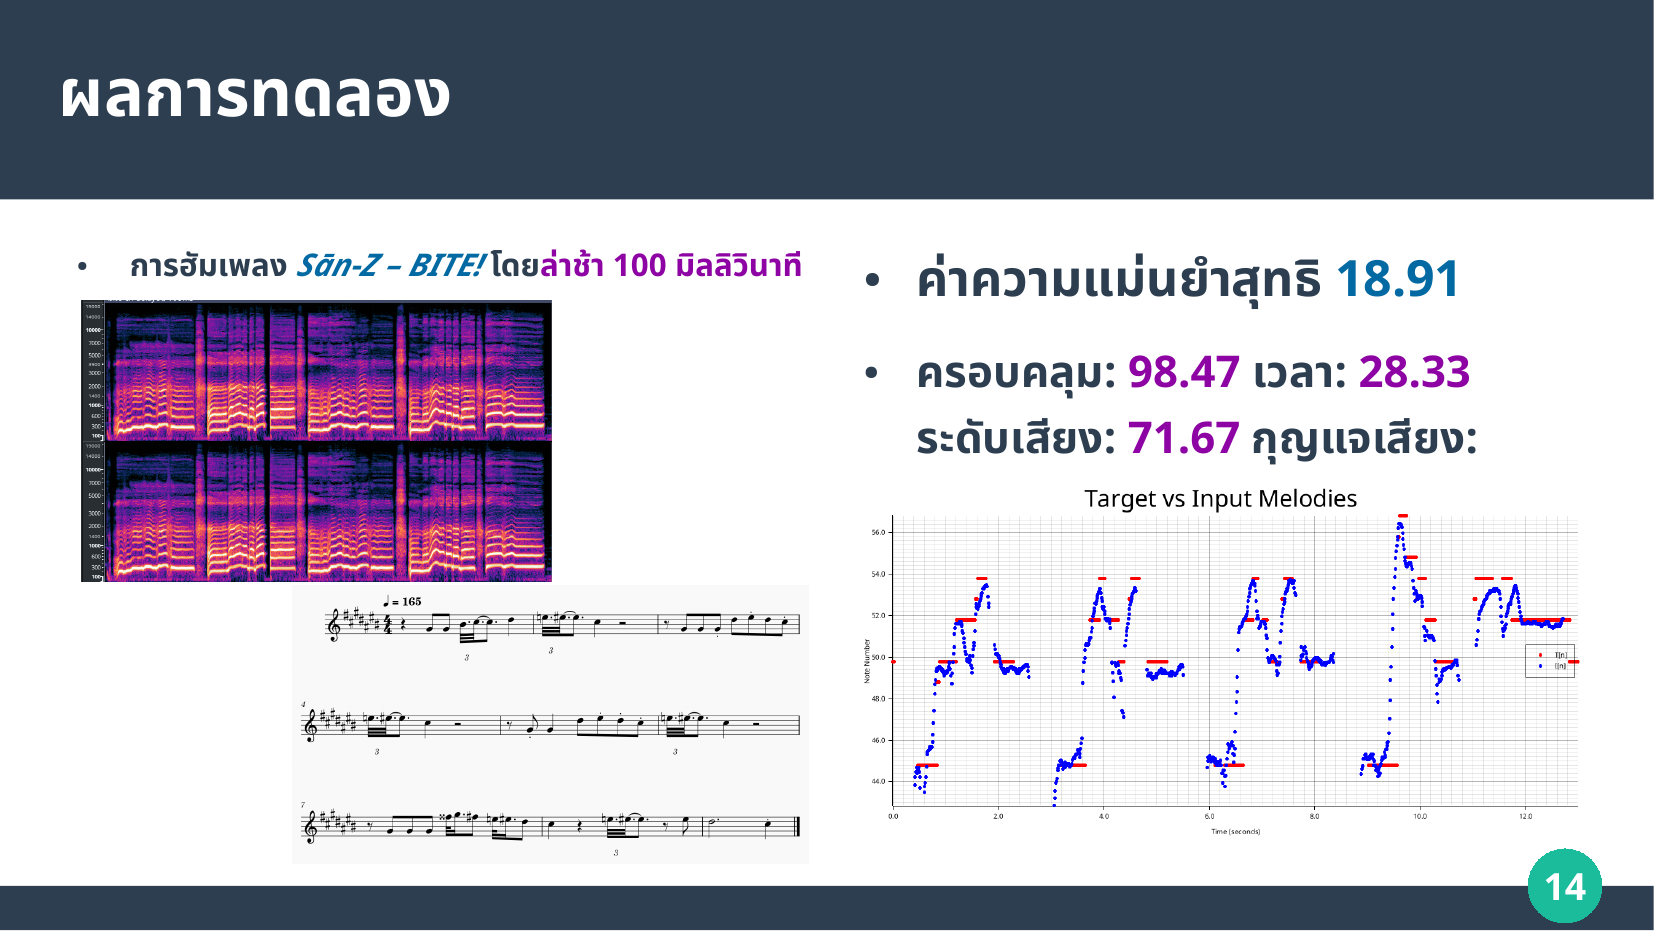

# ผลการทดลอง
การฮัมเพลง Sān-Z – BITE! โดยล่าช้า 100 มิลลิวินาที
ค่าความแม่นยำสุทธิ 18.91
ครอบคลุม: 98.47 เวลา: 28.33
ระดับเสียง: 71.67 กุญแจเสียง: 56.02
14